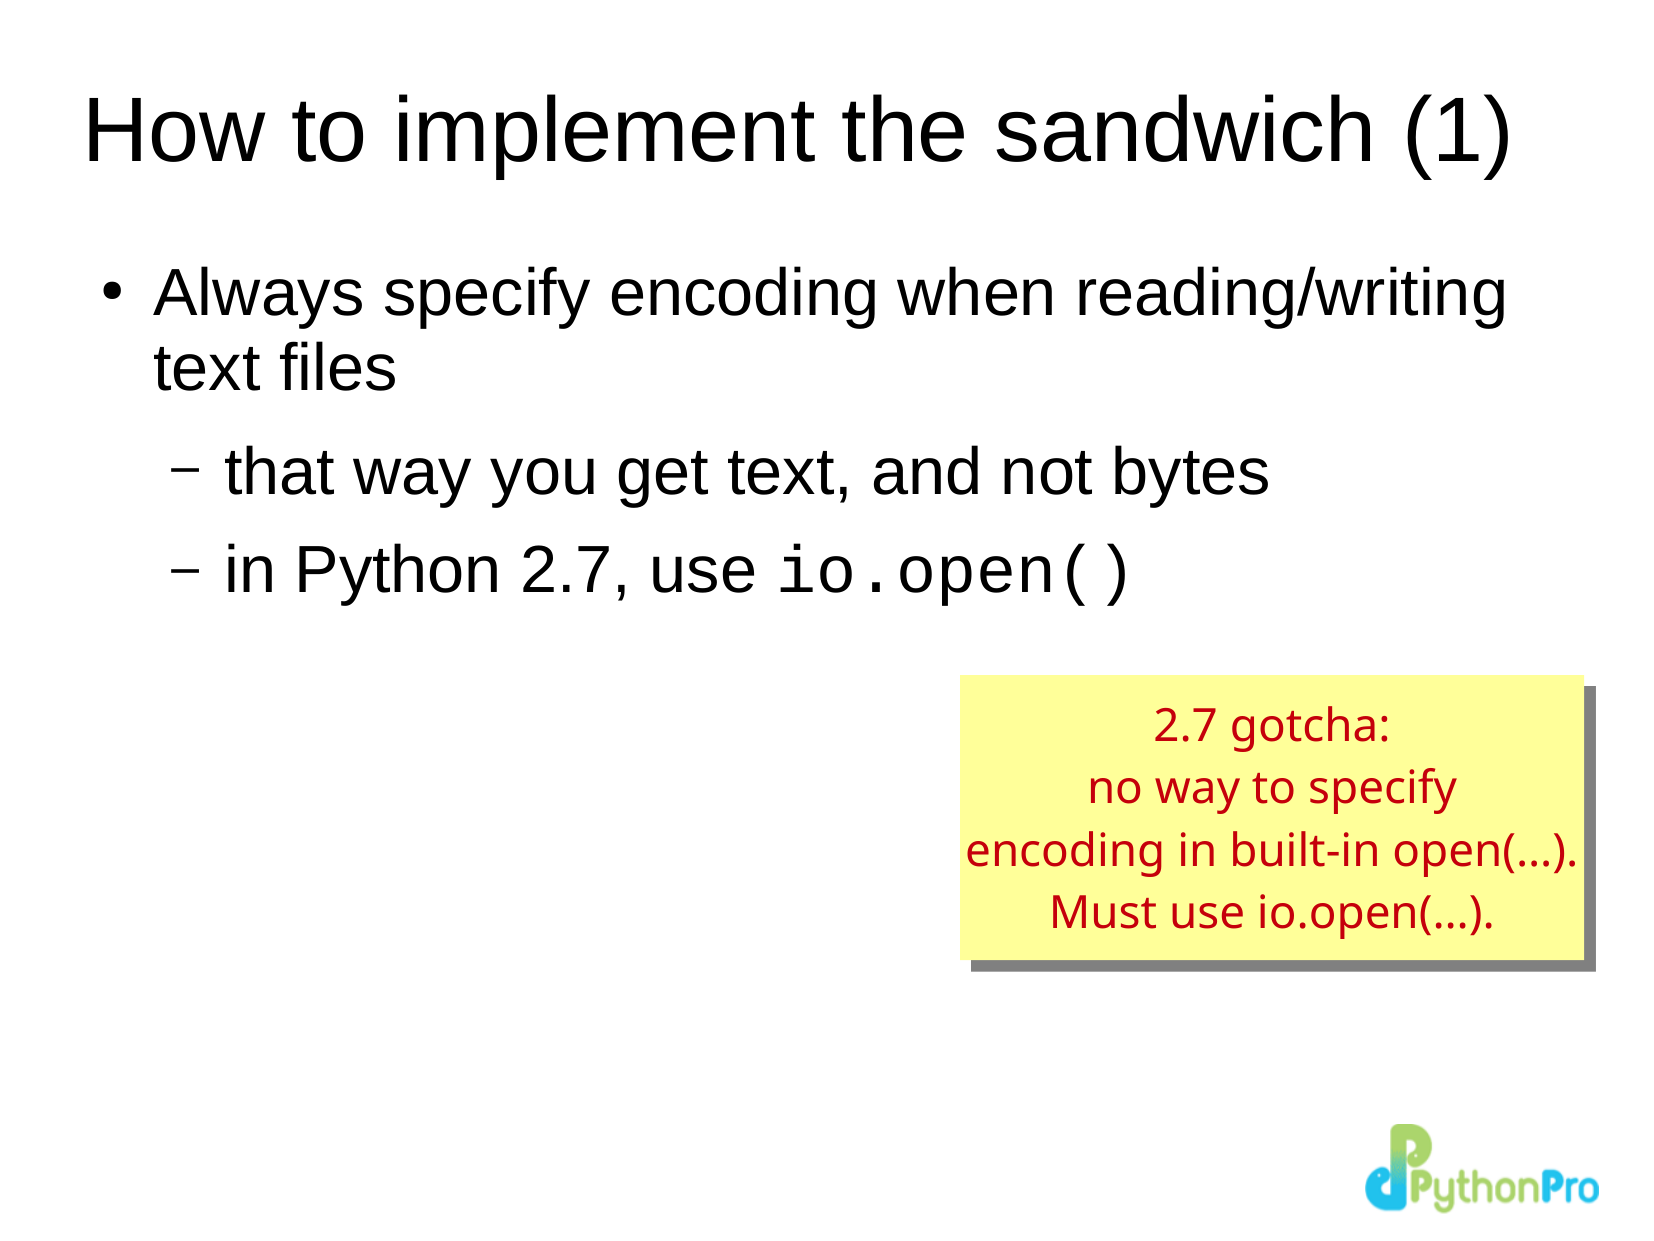

# How to implement the sandwich (1)
Always specify encoding when reading/writing text files
that way you get text, and not bytes
in Python 2.7, use io.open()
2.7 gotcha:
no way to specify
encoding in built-in open(…).
Must use io.open(…).